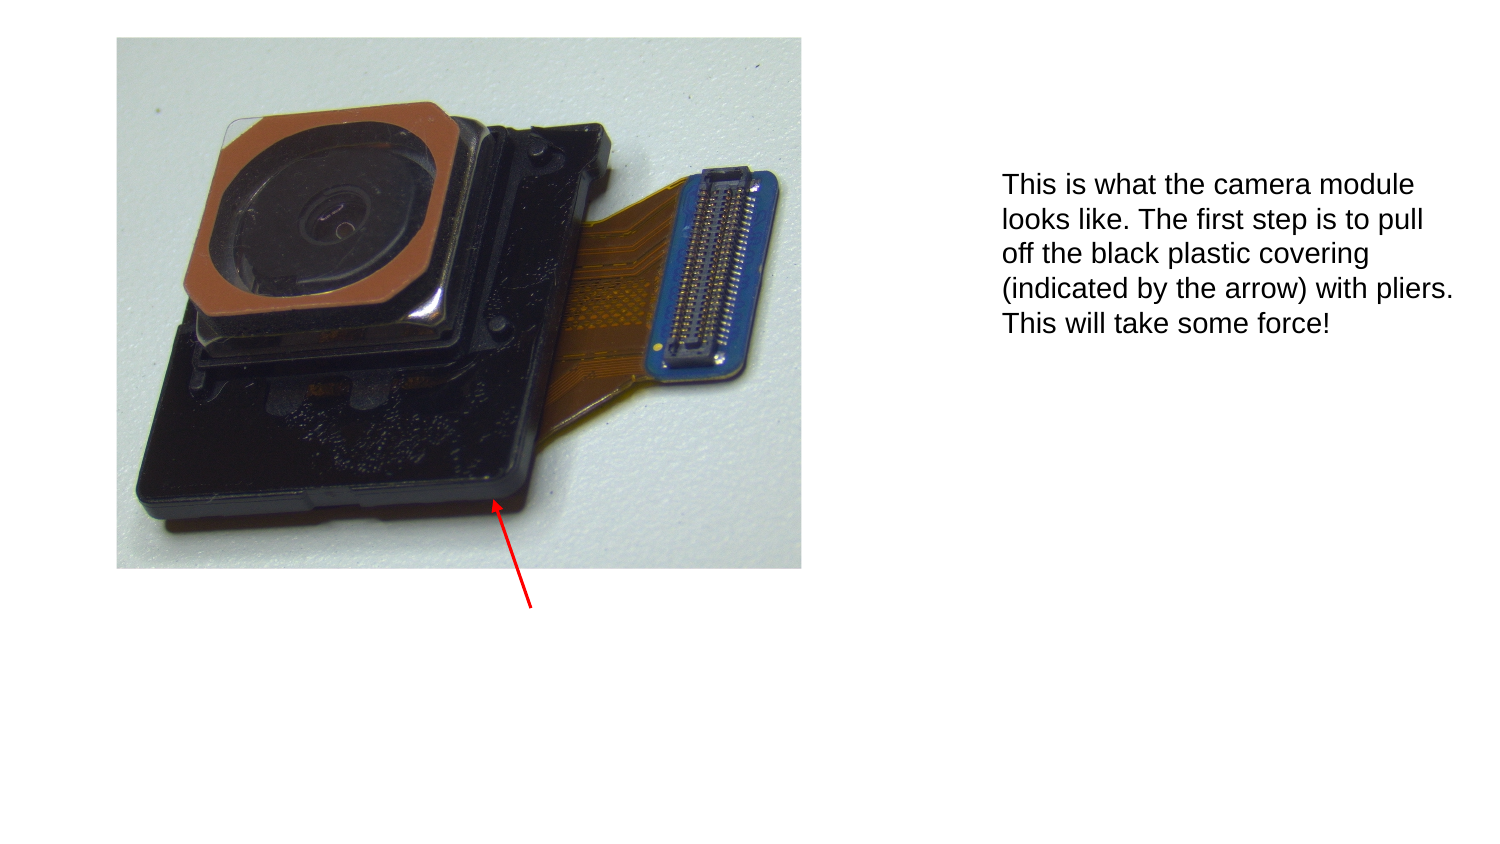

This is what the camera module looks like. The first step is to pull off the black plastic covering (indicated by the arrow) with pliers. This will take some force!